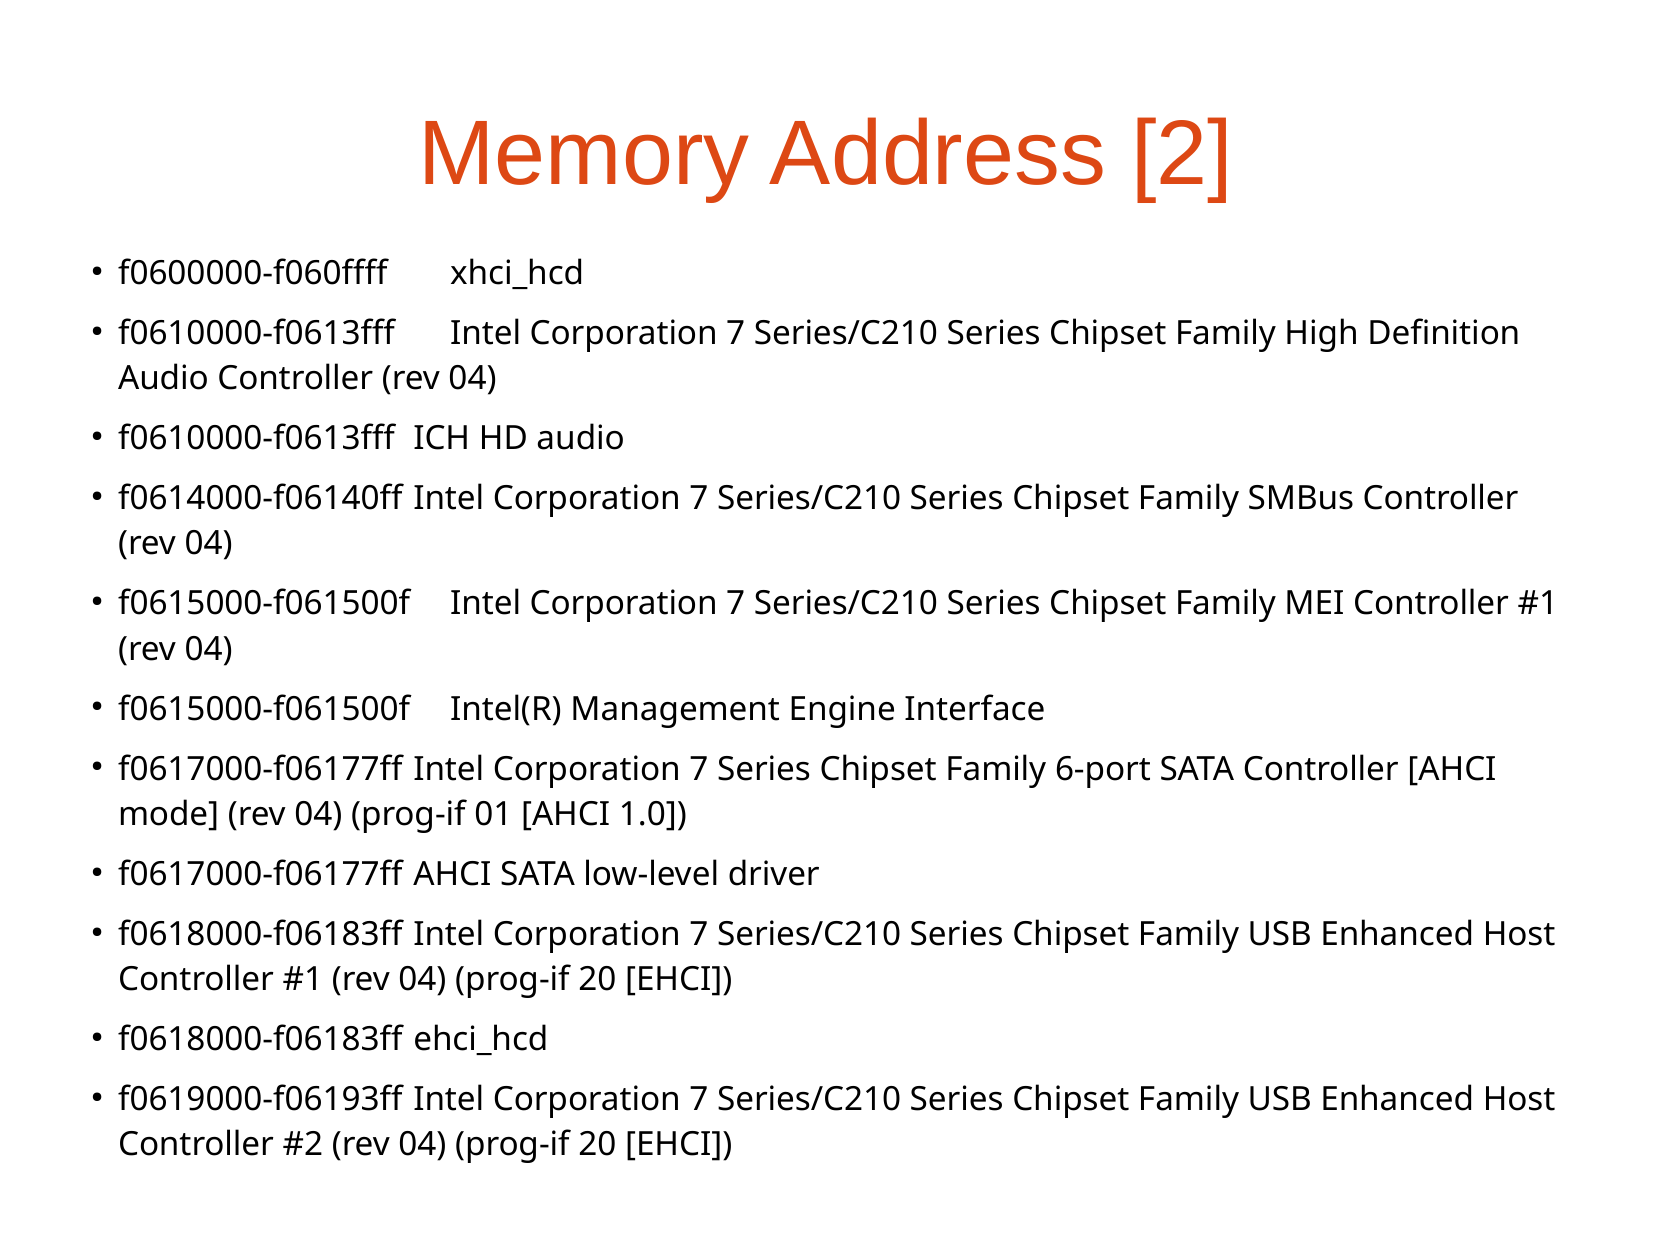

# Memory Address [2]
f0600000-f060ffff 		xhci_hcd
f0610000-f0613fff	 	Intel Corporation 7 Series/C210 Series Chipset Family High Definition Audio Controller (rev 04)
f0610000-f0613fff 	ICH HD audio
f0614000-f06140ff 	Intel Corporation 7 Series/C210 Series Chipset Family SMBus Controller (rev 04)
f0615000-f061500f 	Intel Corporation 7 Series/C210 Series Chipset Family MEI Controller #1 (rev 04)
f0615000-f061500f 	Intel(R) Management Engine Interface
f0617000-f06177ff 	Intel Corporation 7 Series Chipset Family 6-port SATA Controller [AHCI mode] (rev 04) (prog-if 01 [AHCI 1.0])
f0617000-f06177ff 	AHCI SATA low-level driver
f0618000-f06183ff 	Intel Corporation 7 Series/C210 Series Chipset Family USB Enhanced Host Controller #1 (rev 04) (prog-if 20 [EHCI])
f0618000-f06183ff 	ehci_hcd
f0619000-f06193ff 	Intel Corporation 7 Series/C210 Series Chipset Family USB Enhanced Host Controller #2 (rev 04) (prog-if 20 [EHCI])